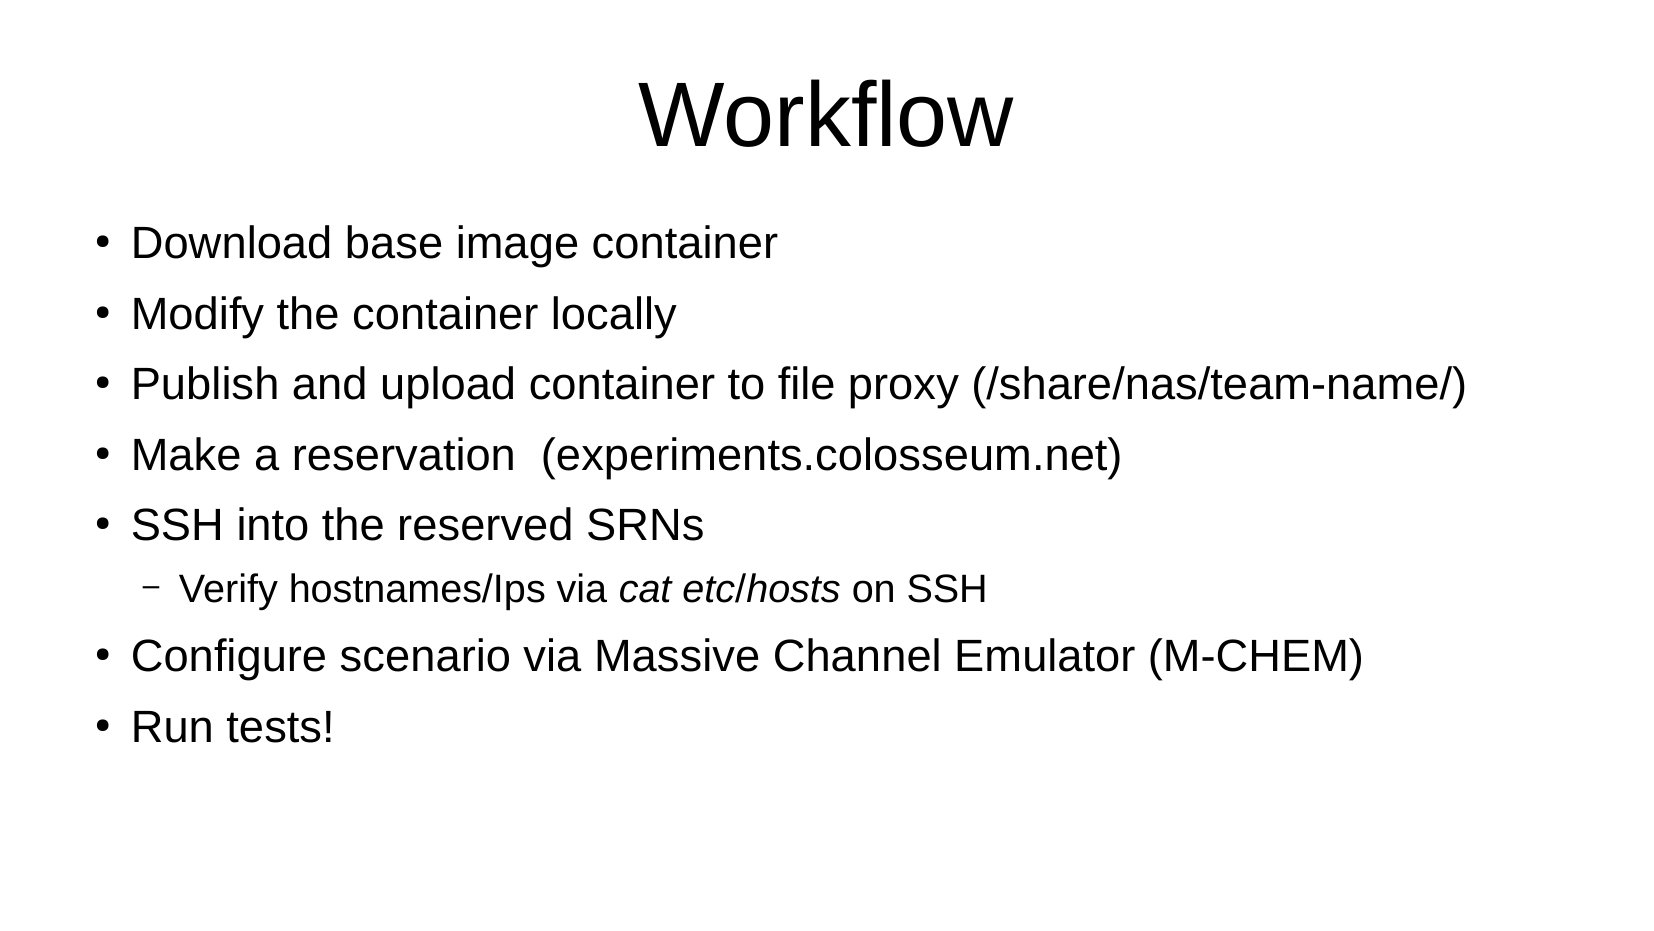

# Workflow
Download base image container
Modify the container locally
Publish and upload container to file proxy (/share/nas/team-name/)
Make a reservation (experiments.colosseum.net)
SSH into the reserved SRNs
Verify hostnames/Ips via cat etc/hosts on SSH
Configure scenario via Massive Channel Emulator (M-CHEM)
Run tests!